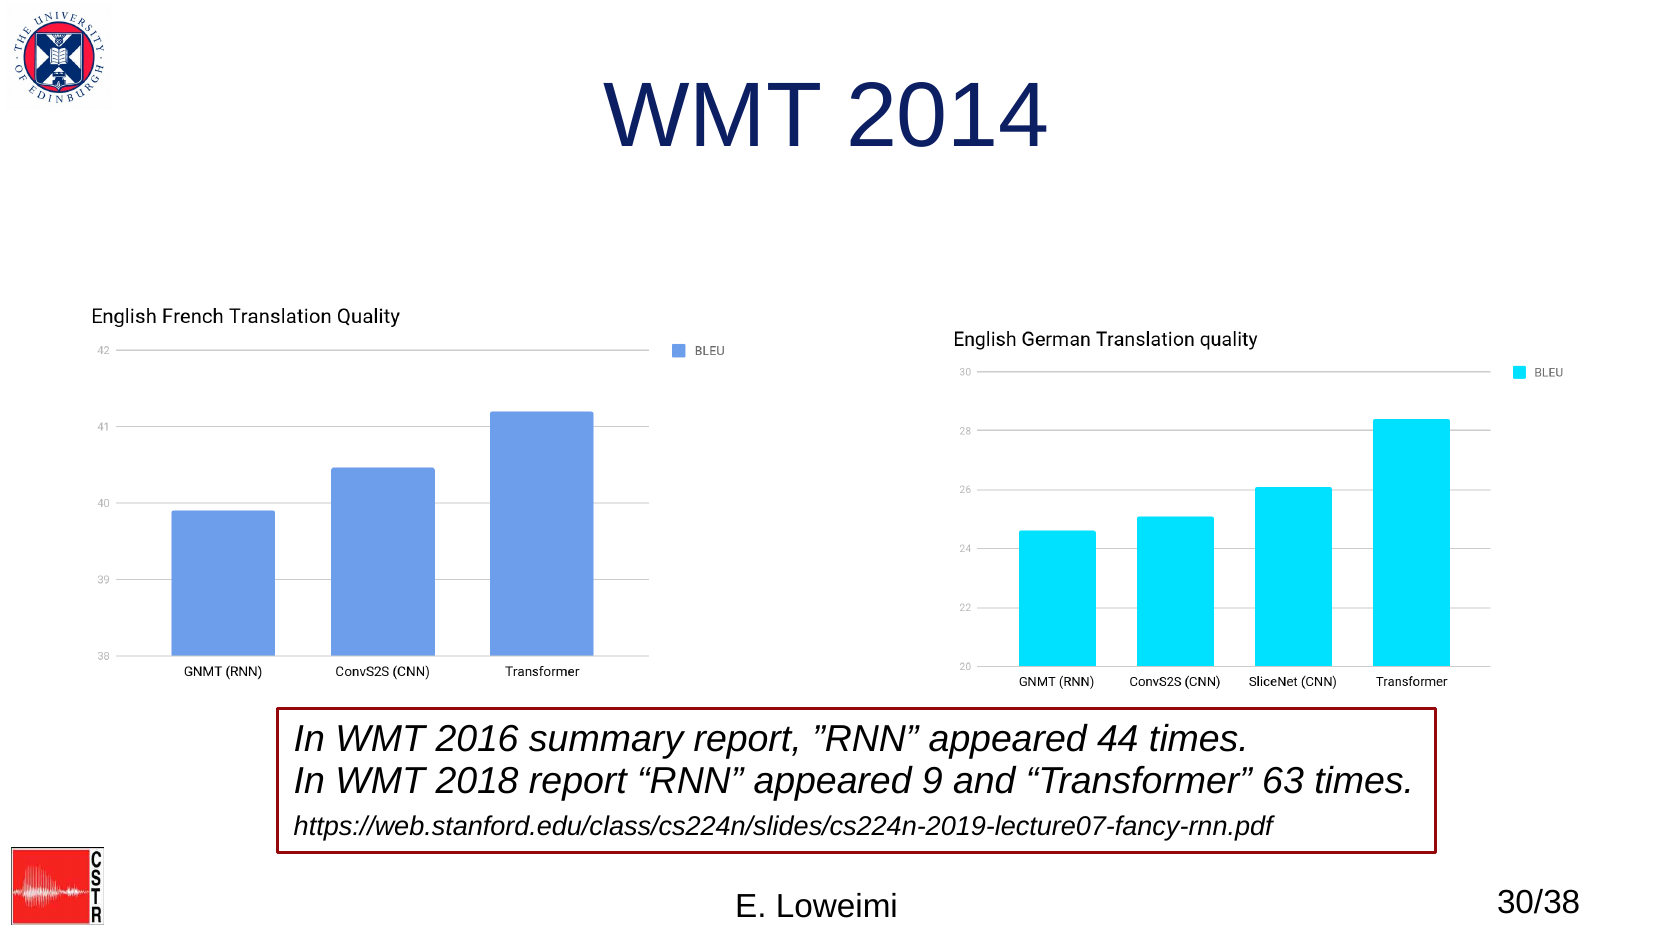

# WMT 2014
In WMT 2016 summary report, ”RNN” appeared 44 times.
In WMT 2018 report “RNN” appeared 9 and “Transformer” 63 times.
https://web.stanford.edu/class/cs224n/slides/cs224n-2019-lecture07-fancy-rnn.pdf
30/38
E. Loweimi